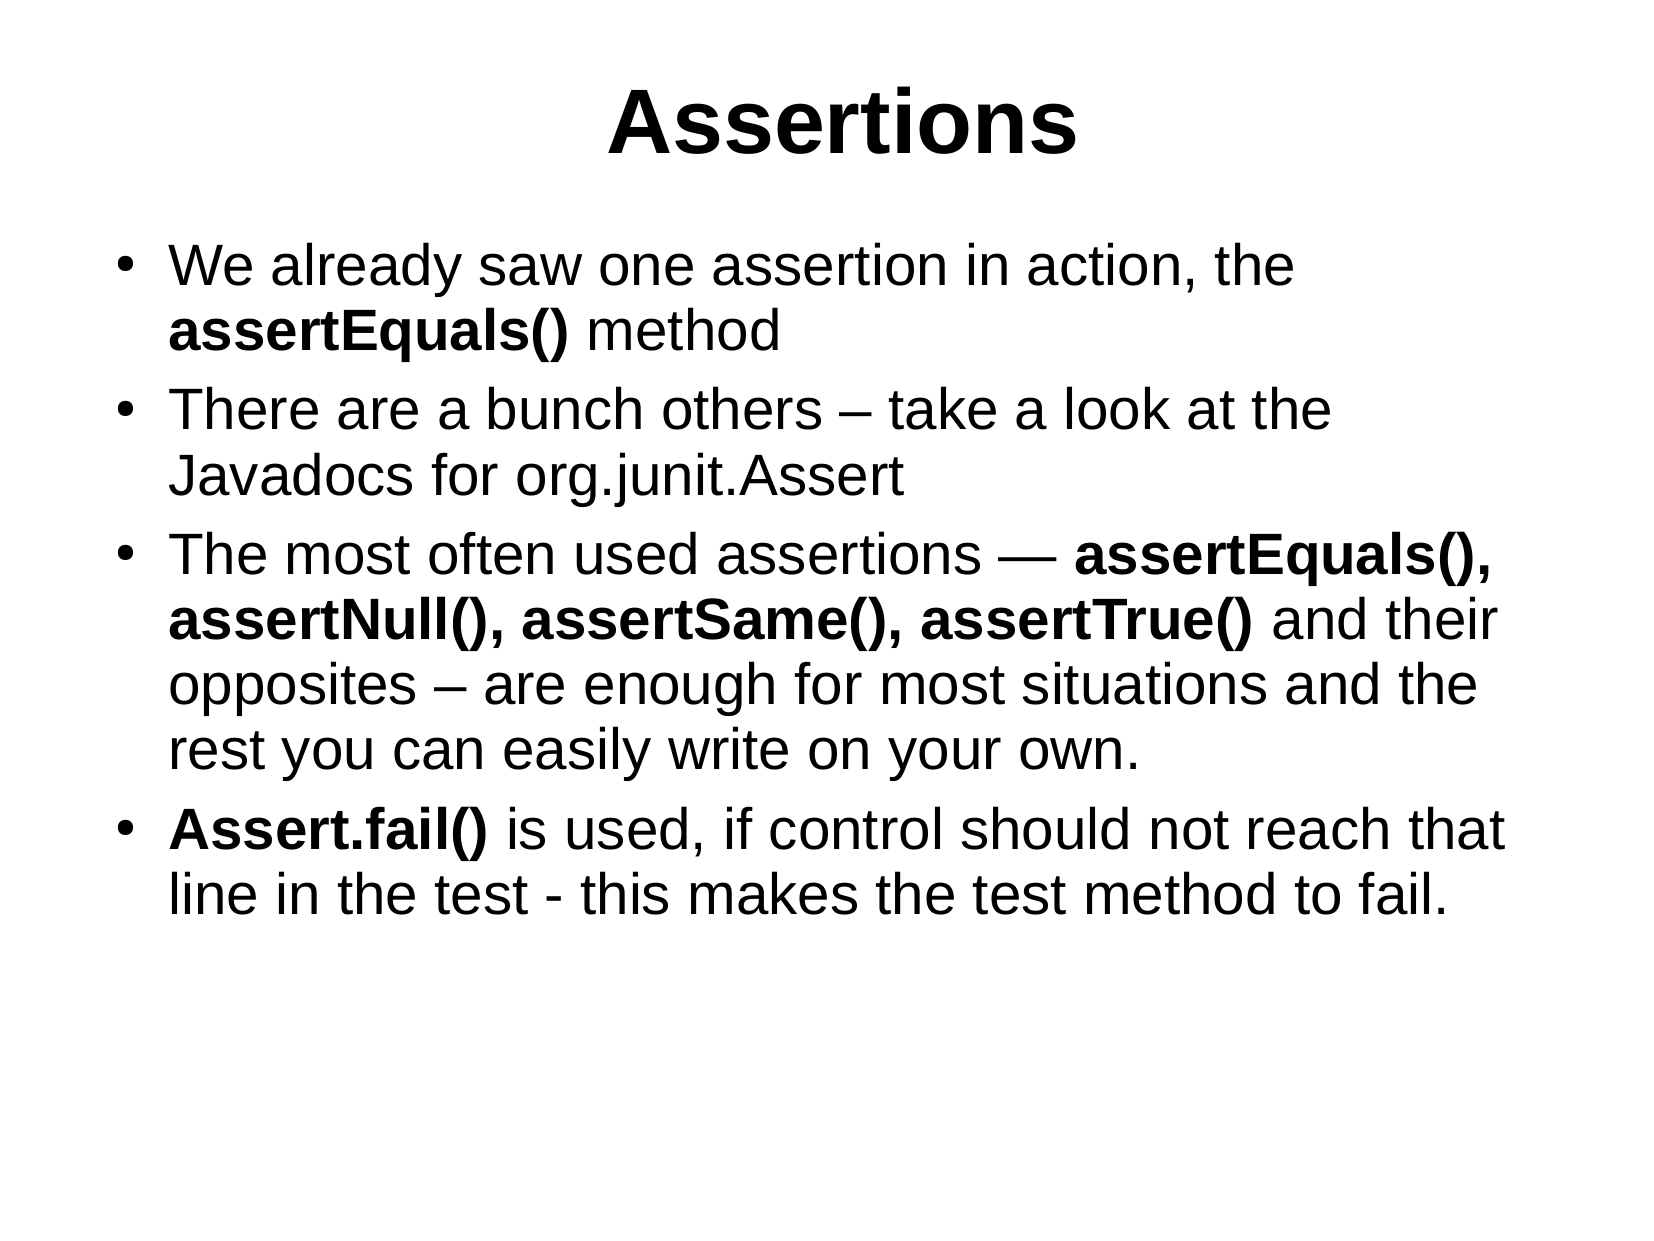

# Assertions
We already saw one assertion in action, the assertEquals() method
There are a bunch others – take a look at the Javadocs for org.junit.Assert
The most often used assertions — assertEquals(), assertNull(), assertSame(), assertTrue() and their opposites – are enough for most situations and the rest you can easily write on your own.
Assert.fail() is used, if control should not reach that line in the test - this makes the test method to fail.